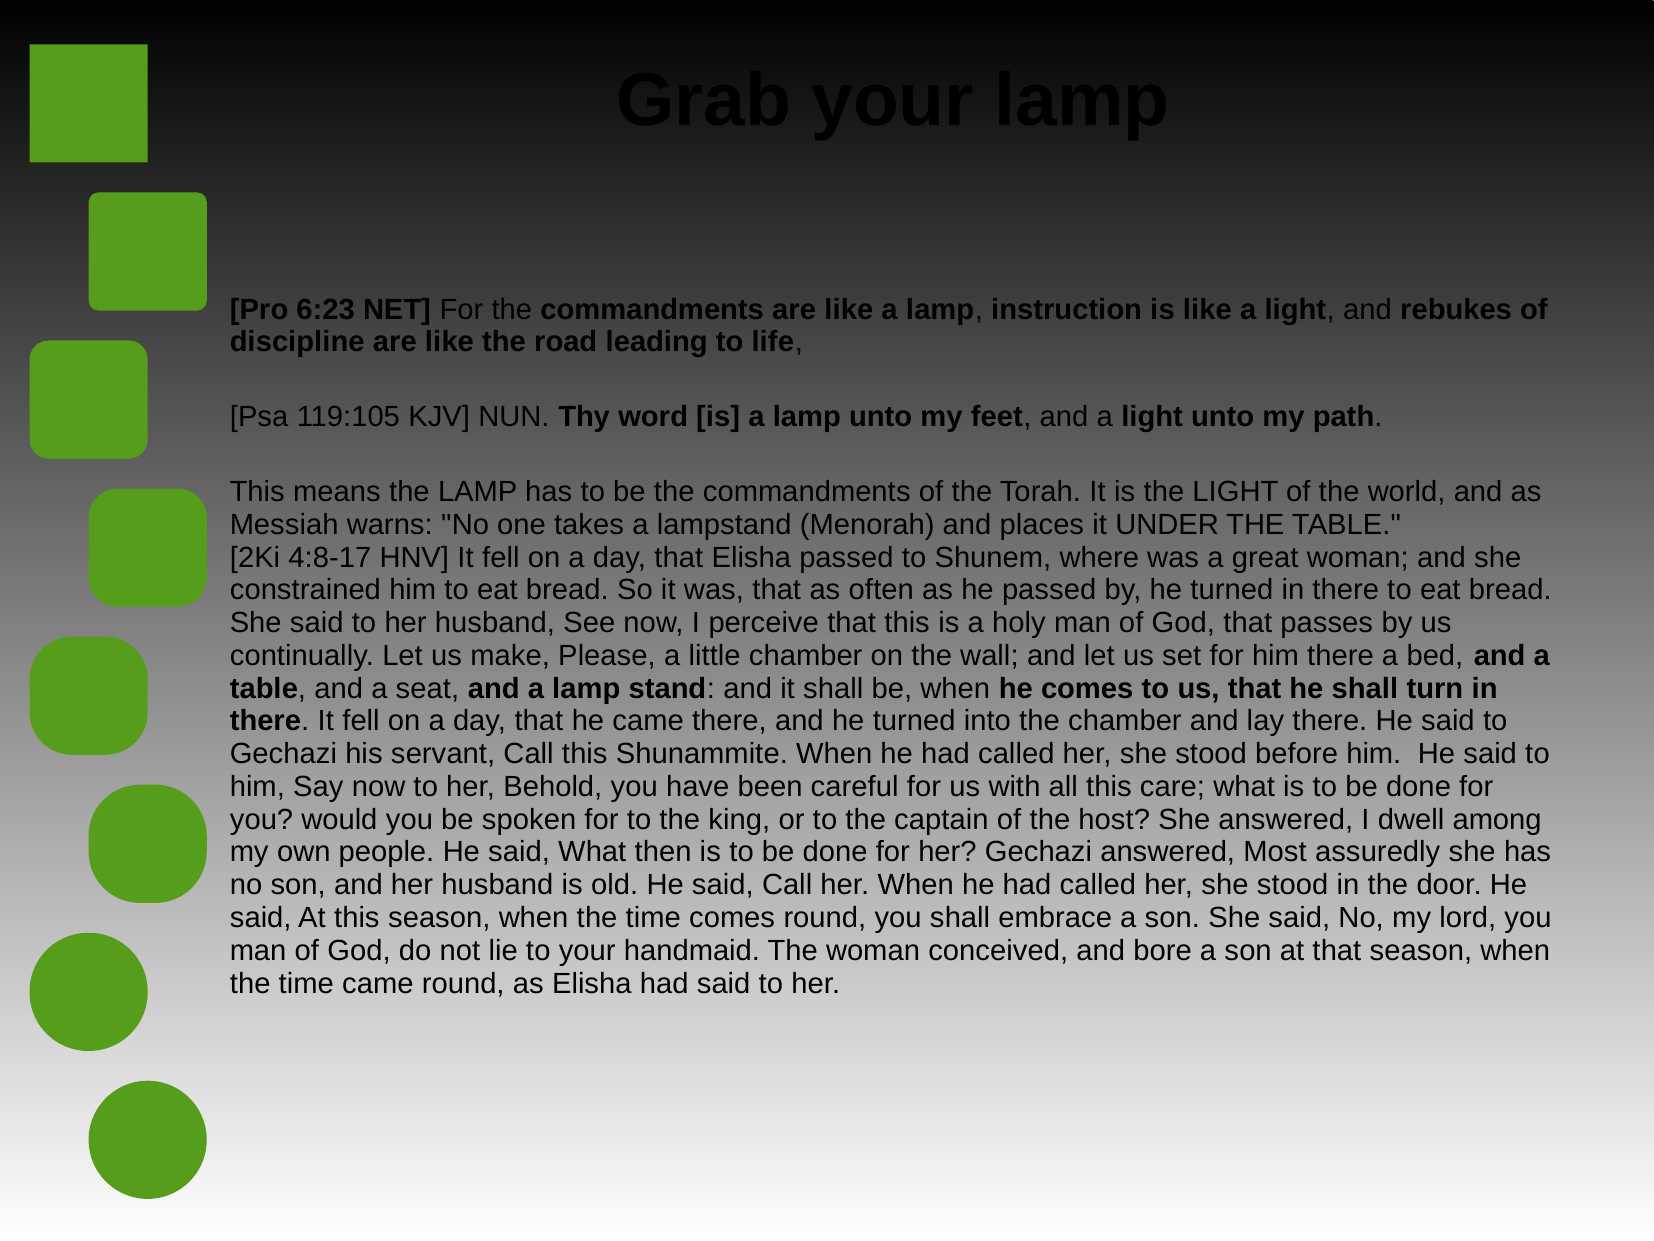

Grab your lamp
[Pro 6:23 NET] For the commandments are like a lamp, instruction is like a light, and rebukes of discipline are like the road leading to life,
[Psa 119:105 KJV] NUN. Thy word [is] a lamp unto my feet, and a light unto my path.
This means the LAMP has to be the commandments of the Torah. It is the LIGHT of the world, and as Messiah warns: "No one takes a lampstand (Menorah) and places it UNDER THE TABLE."
[2Ki 4:8-17 HNV] It fell on a day, that Elisha passed to Shunem, where was a great woman; and she constrained him to eat bread. So it was, that as often as he passed by, he turned in there to eat bread. She said to her husband, See now, I perceive that this is a holy man of God, that passes by us continually. Let us make, Please, a little chamber on the wall; and let us set for him there a bed, and a table, and a seat, and a lamp stand: and it shall be, when he comes to us, that he shall turn in there. It fell on a day, that he came there, and he turned into the chamber and lay there. He said to Gechazi his servant, Call this Shunammite. When he had called her, she stood before him. He said to him, Say now to her, Behold, you have been careful for us with all this care; what is to be done for you? would you be spoken for to the king, or to the captain of the host? She answered, I dwell among my own people. He said, What then is to be done for her? Gechazi answered, Most assuredly she has no son, and her husband is old. He said, Call her. When he had called her, she stood in the door. He said, At this season, when the time comes round, you shall embrace a son. She said, No, my lord, you man of God, do not lie to your handmaid. The woman conceived, and bore a son at that season, when the time came round, as Elisha had said to her.